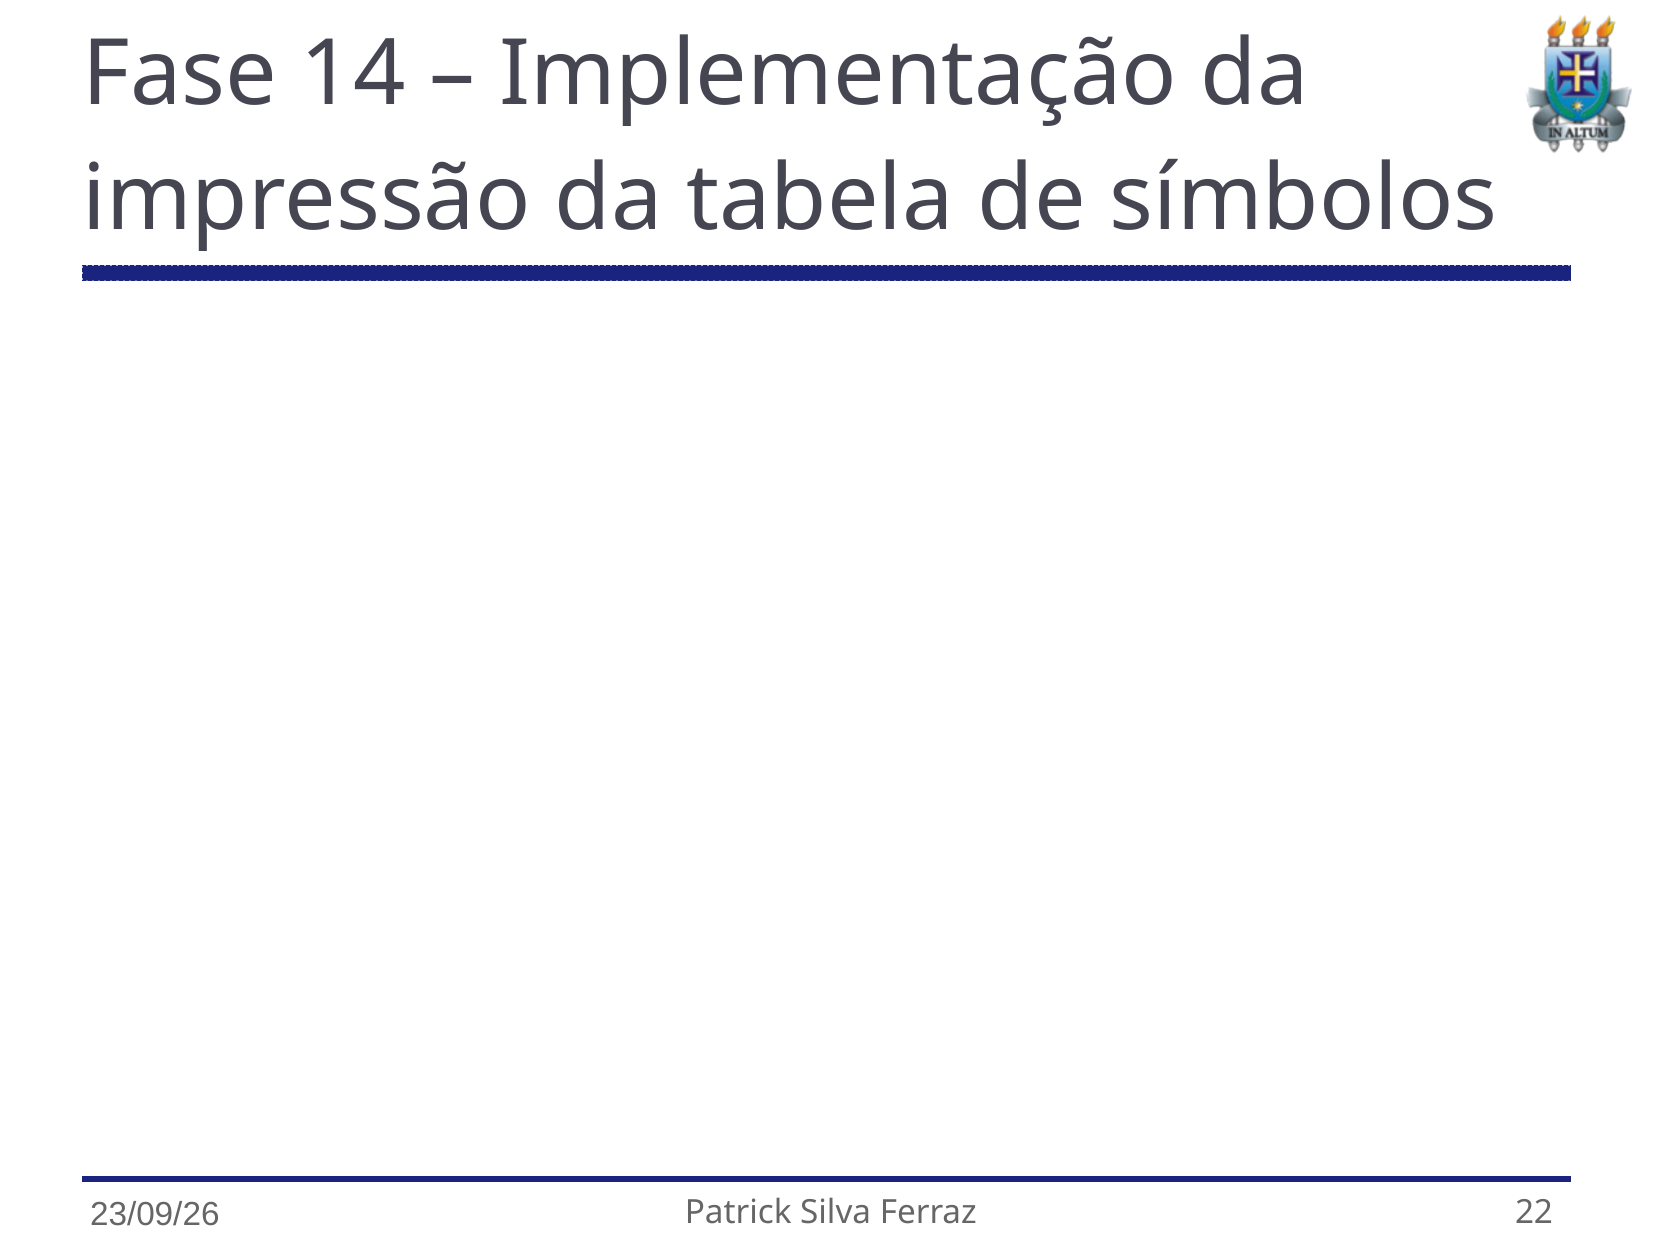

# Fase 14 – Implementação da impressão da tabela de símbolos